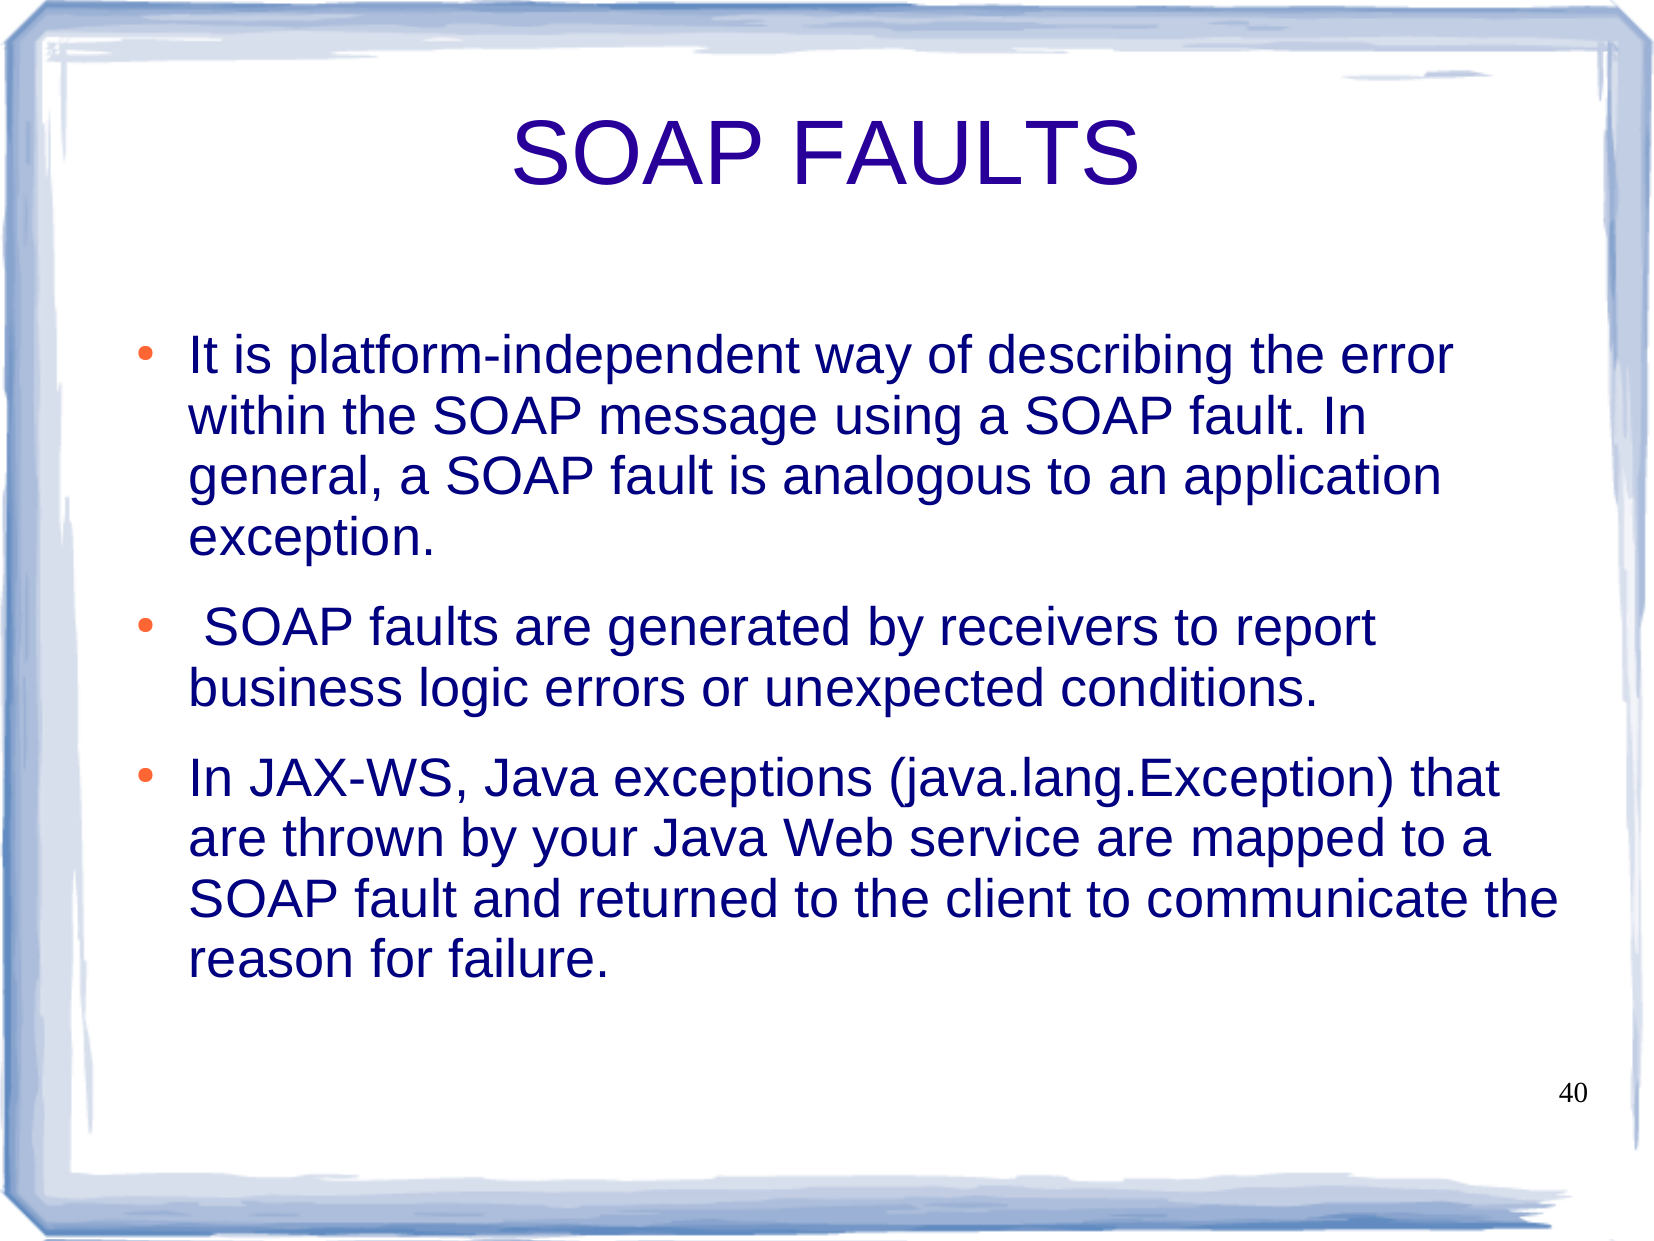

# SOAP FAULTS
It is platform-independent way of describing the error within the SOAP message using a SOAP fault. In general, a SOAP fault is analogous to an application exception.
 SOAP faults are generated by receivers to report business logic errors or unexpected conditions.
In JAX-WS, Java exceptions (java.lang.Exception) that are thrown by your Java Web service are mapped to a SOAP fault and returned to the client to communicate the reason for failure.
40